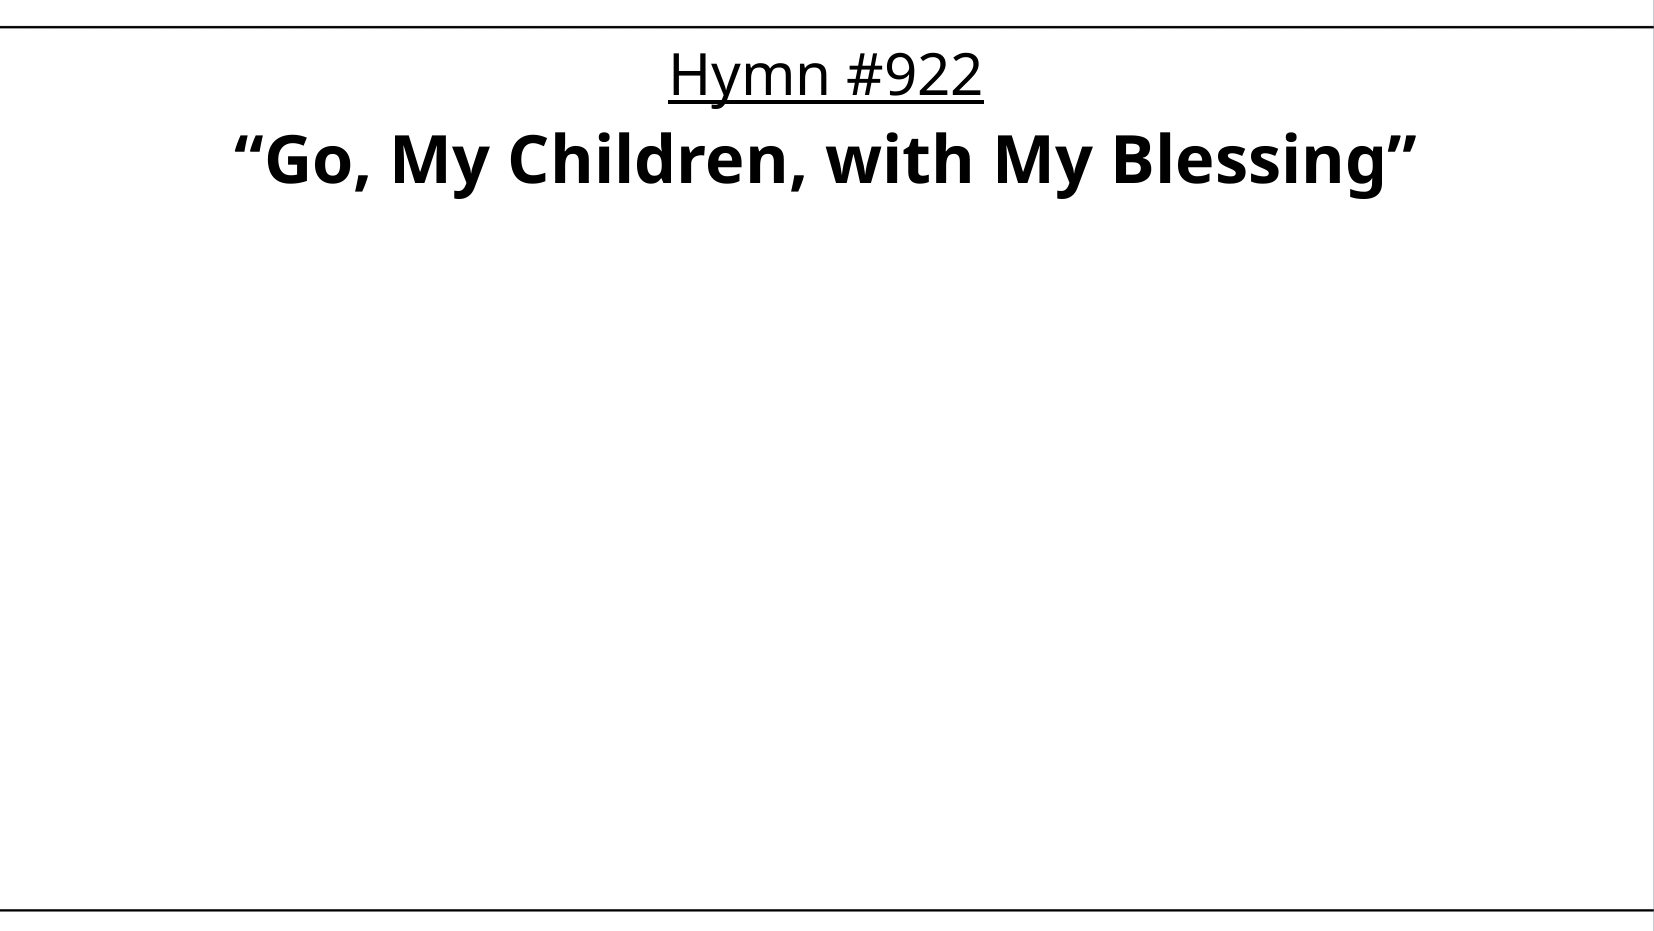

Hymn #922
“Go, My Children, with My Blessing”